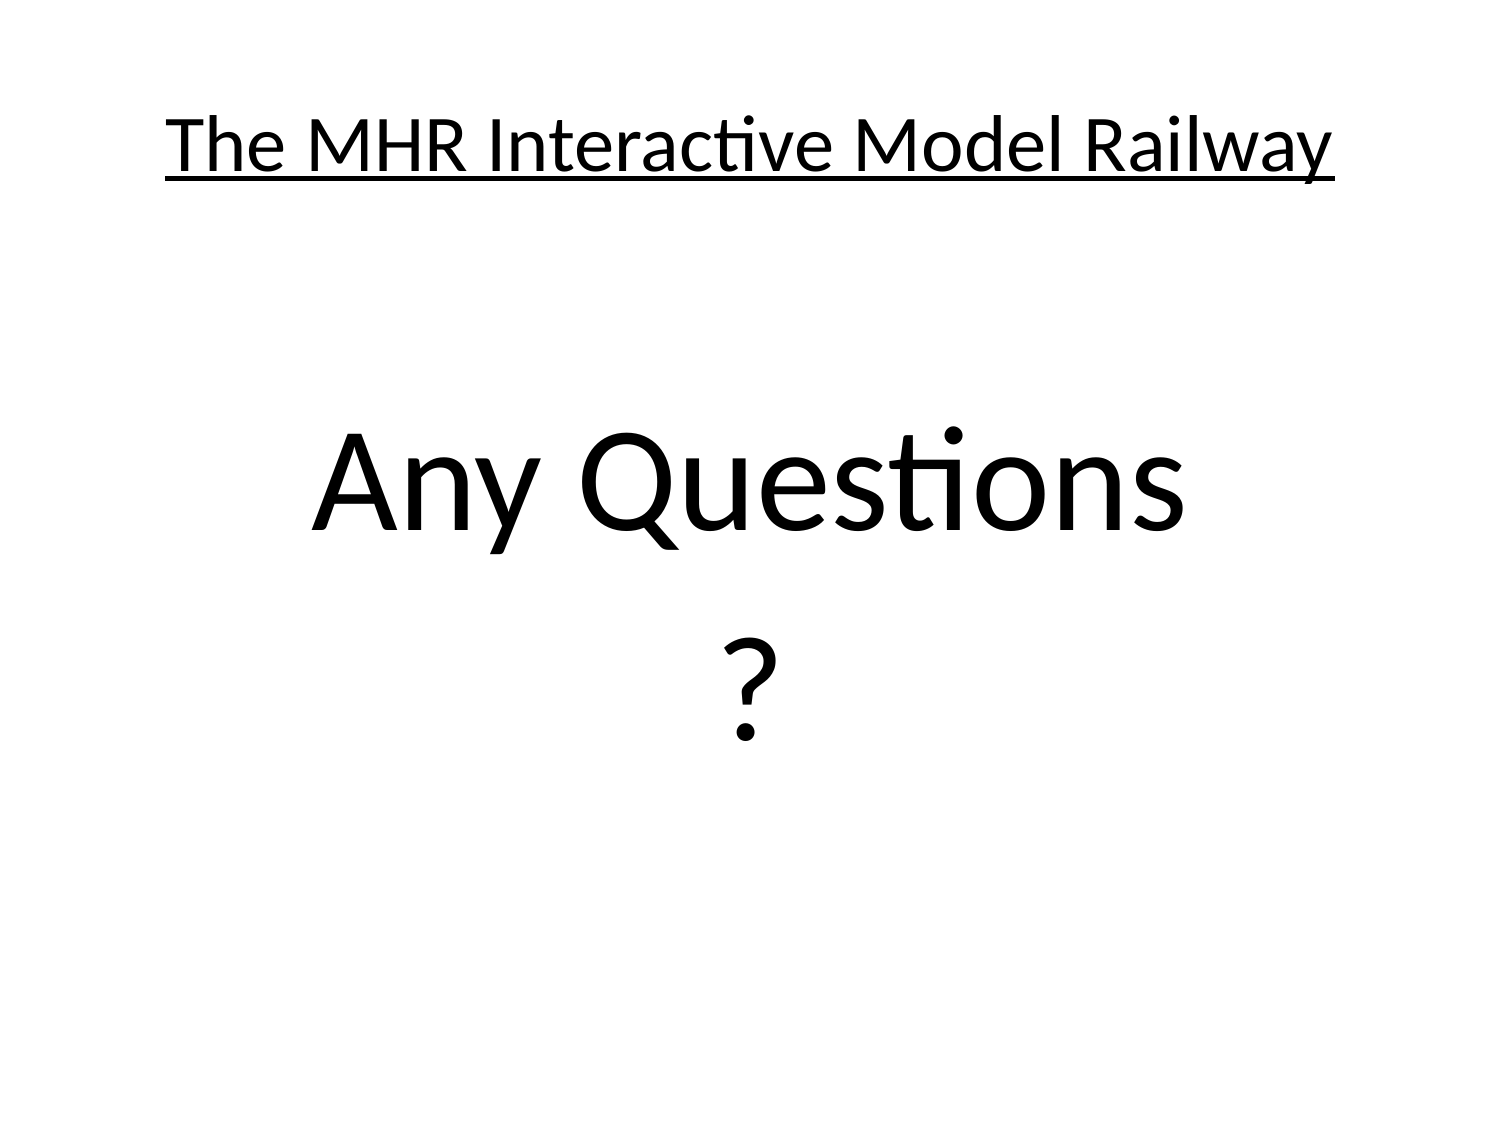

# The MHR Interactive Model Railway
Any Questions
?